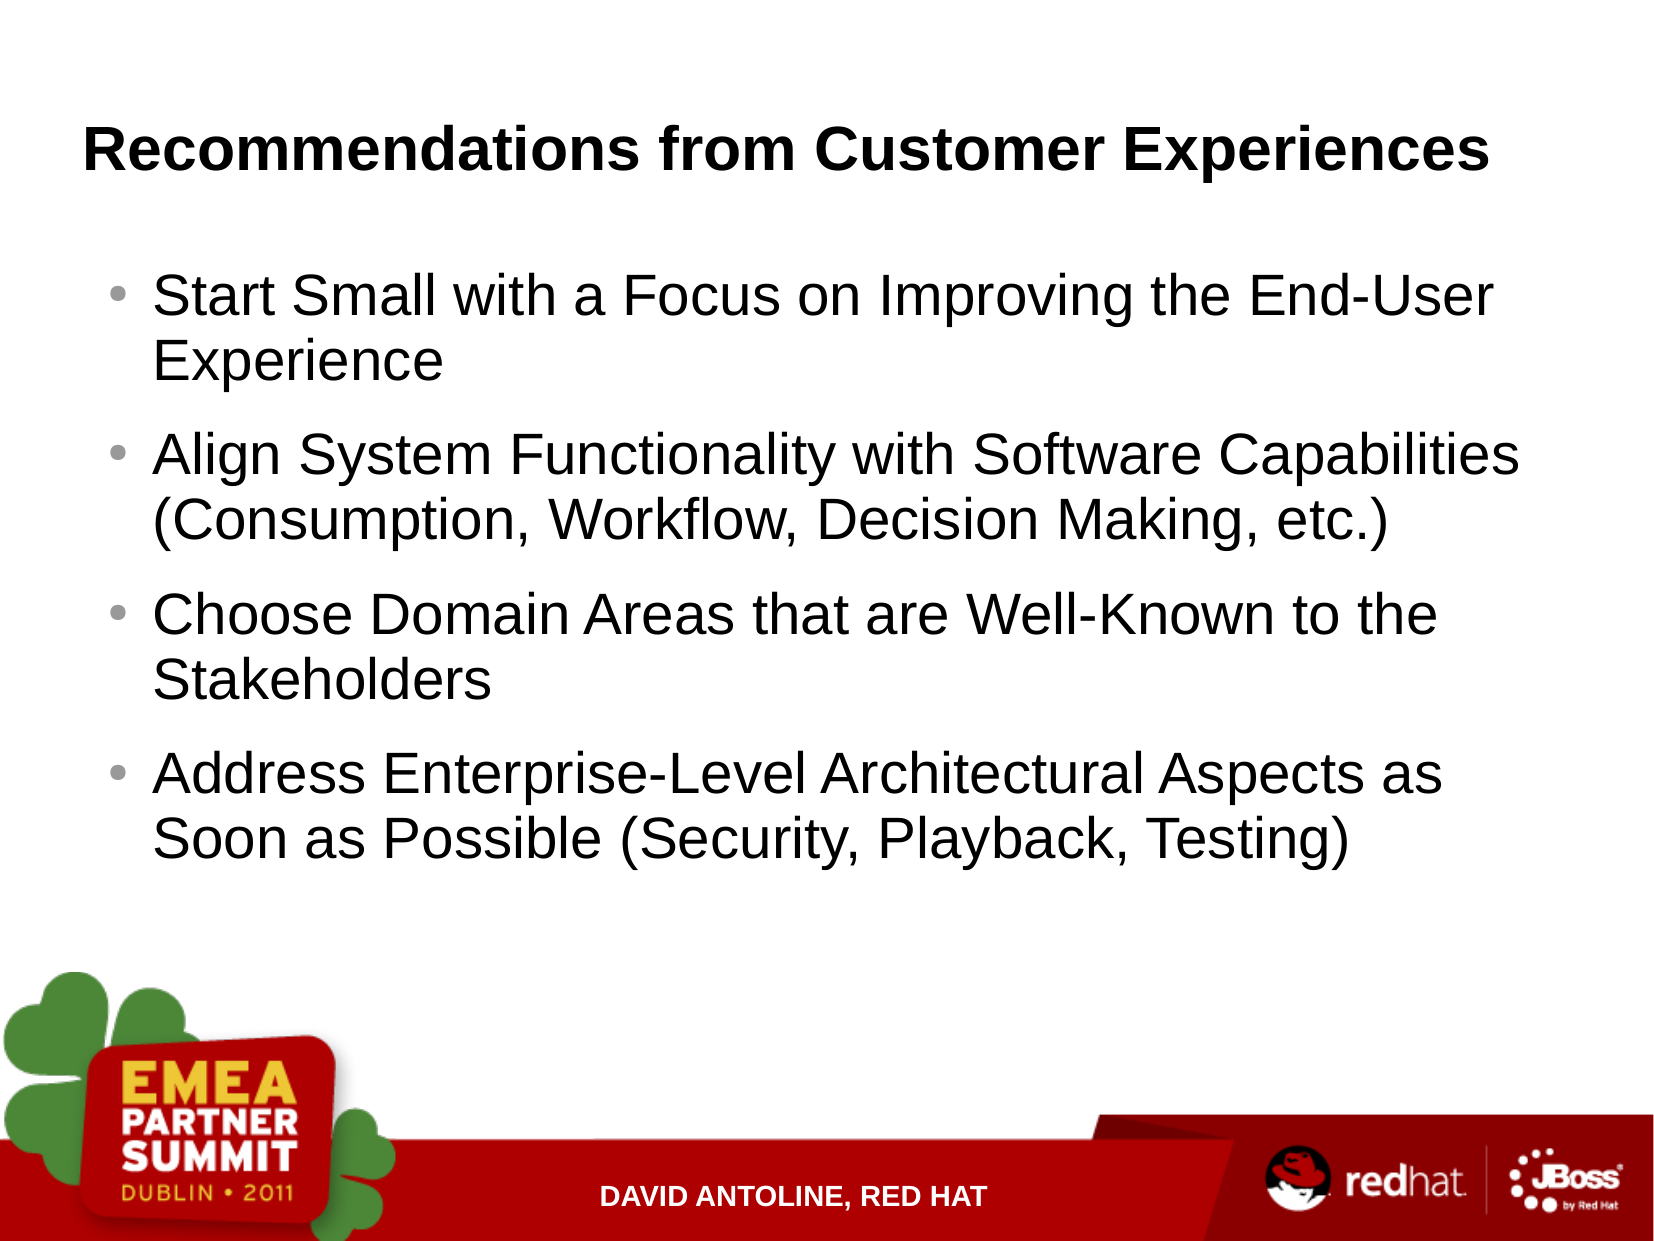

# Recommendations from Customer Experiences
Start Small with a Focus on Improving the End-User Experience
Align System Functionality with Software Capabilities (Consumption, Workflow, Decision Making, etc.)
Choose Domain Areas that are Well-Known to the Stakeholders
Address Enterprise-Level Architectural Aspects as Soon as Possible (Security, Playback, Testing)